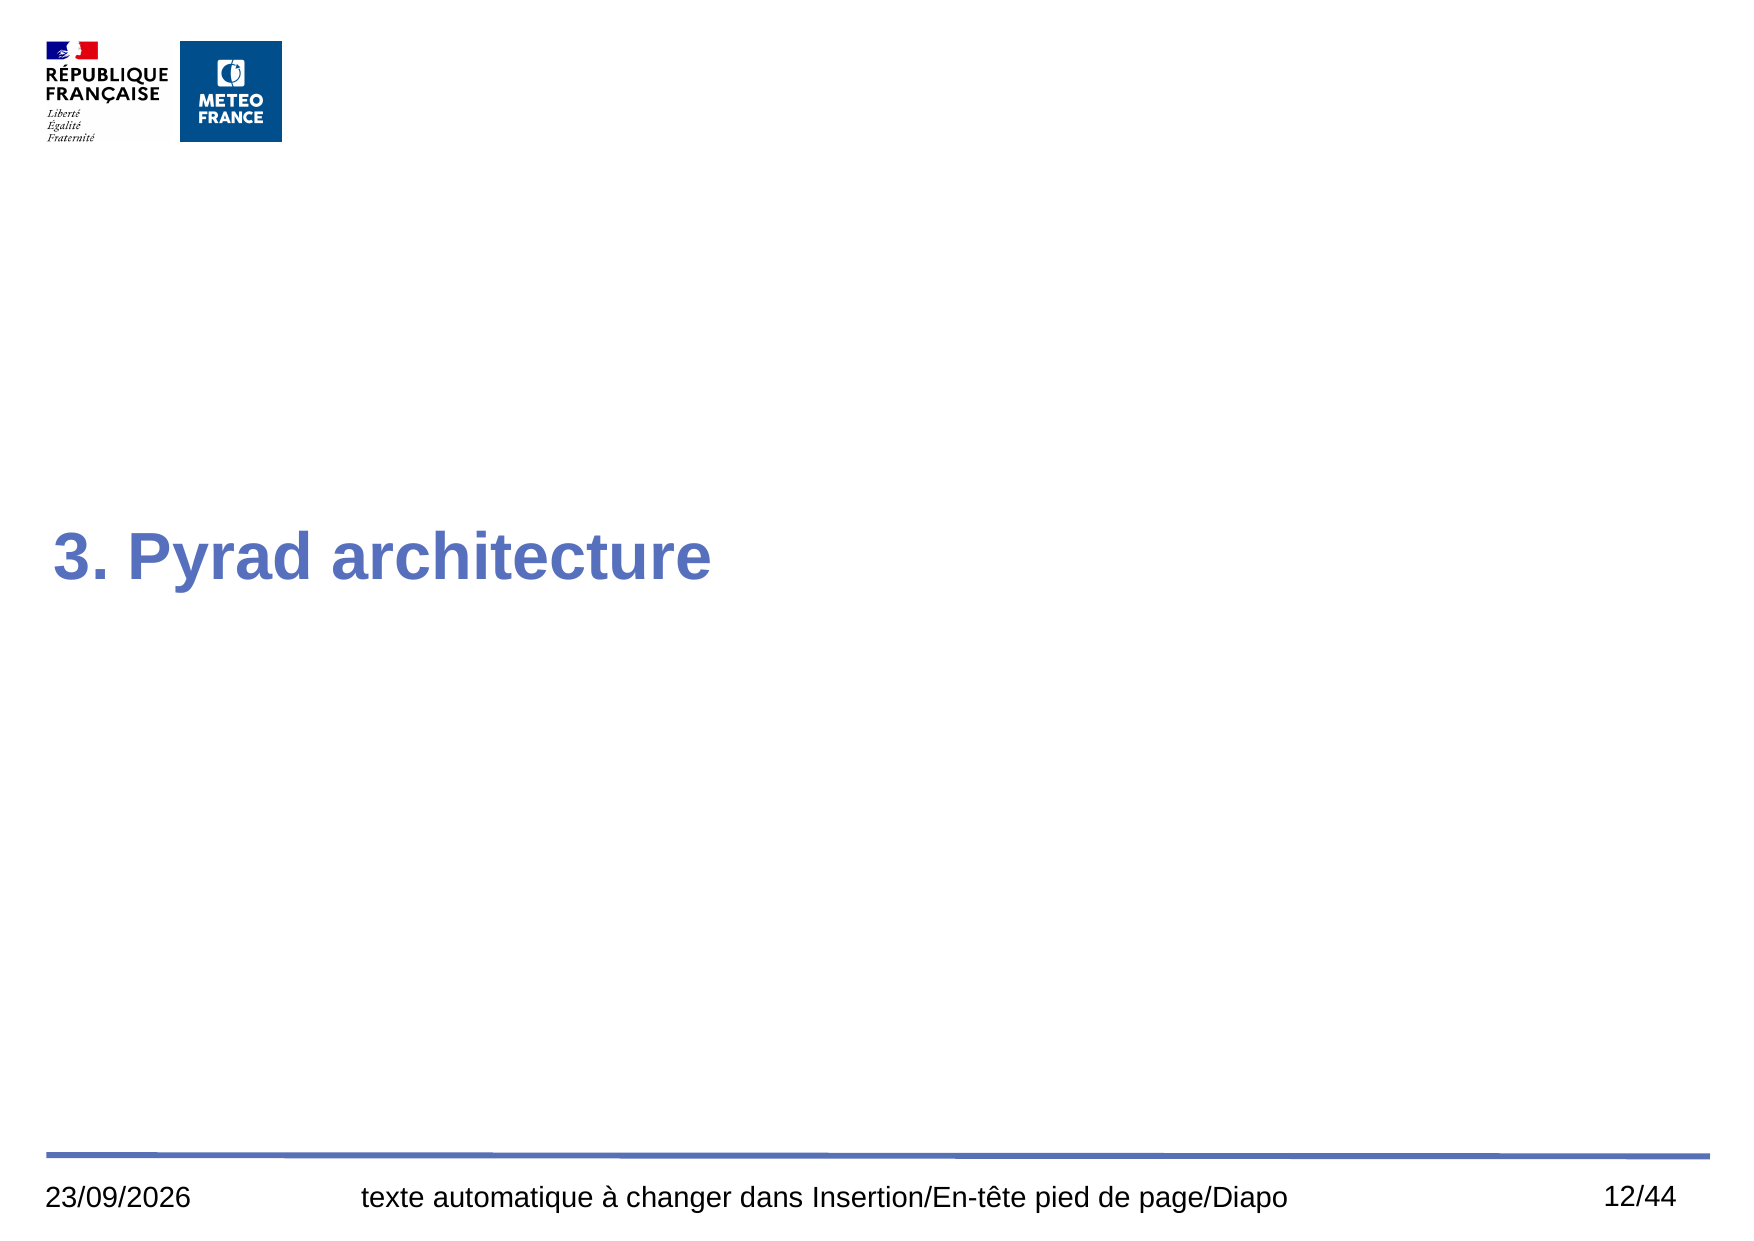

# 3. Pyrad architecture
12
texte automatique à changer dans Insertion/En-tête pied de page/Diapo